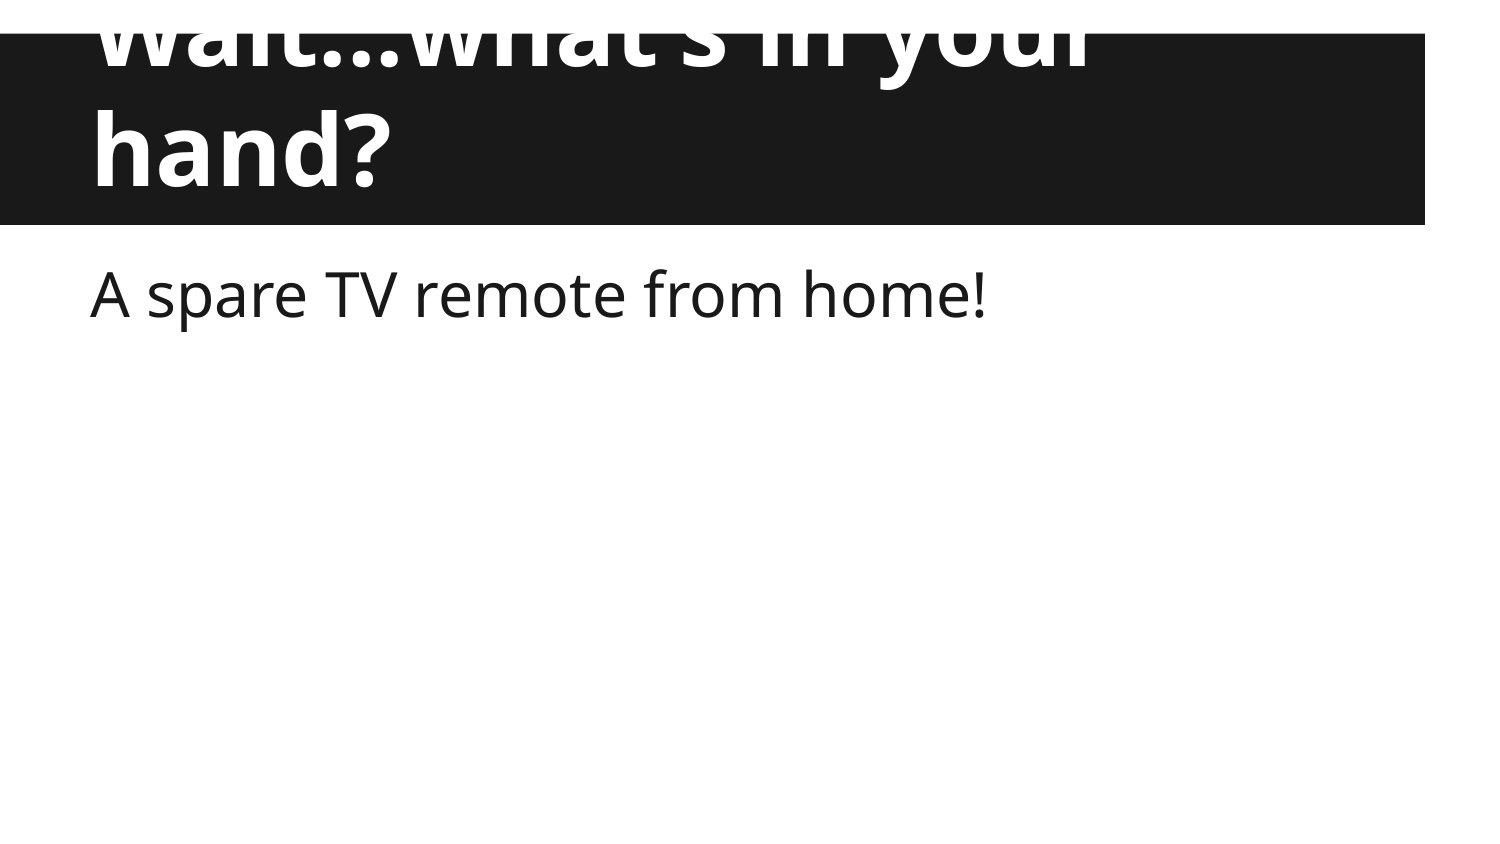

# Wait...what’s in your hand?
A spare TV remote from home!